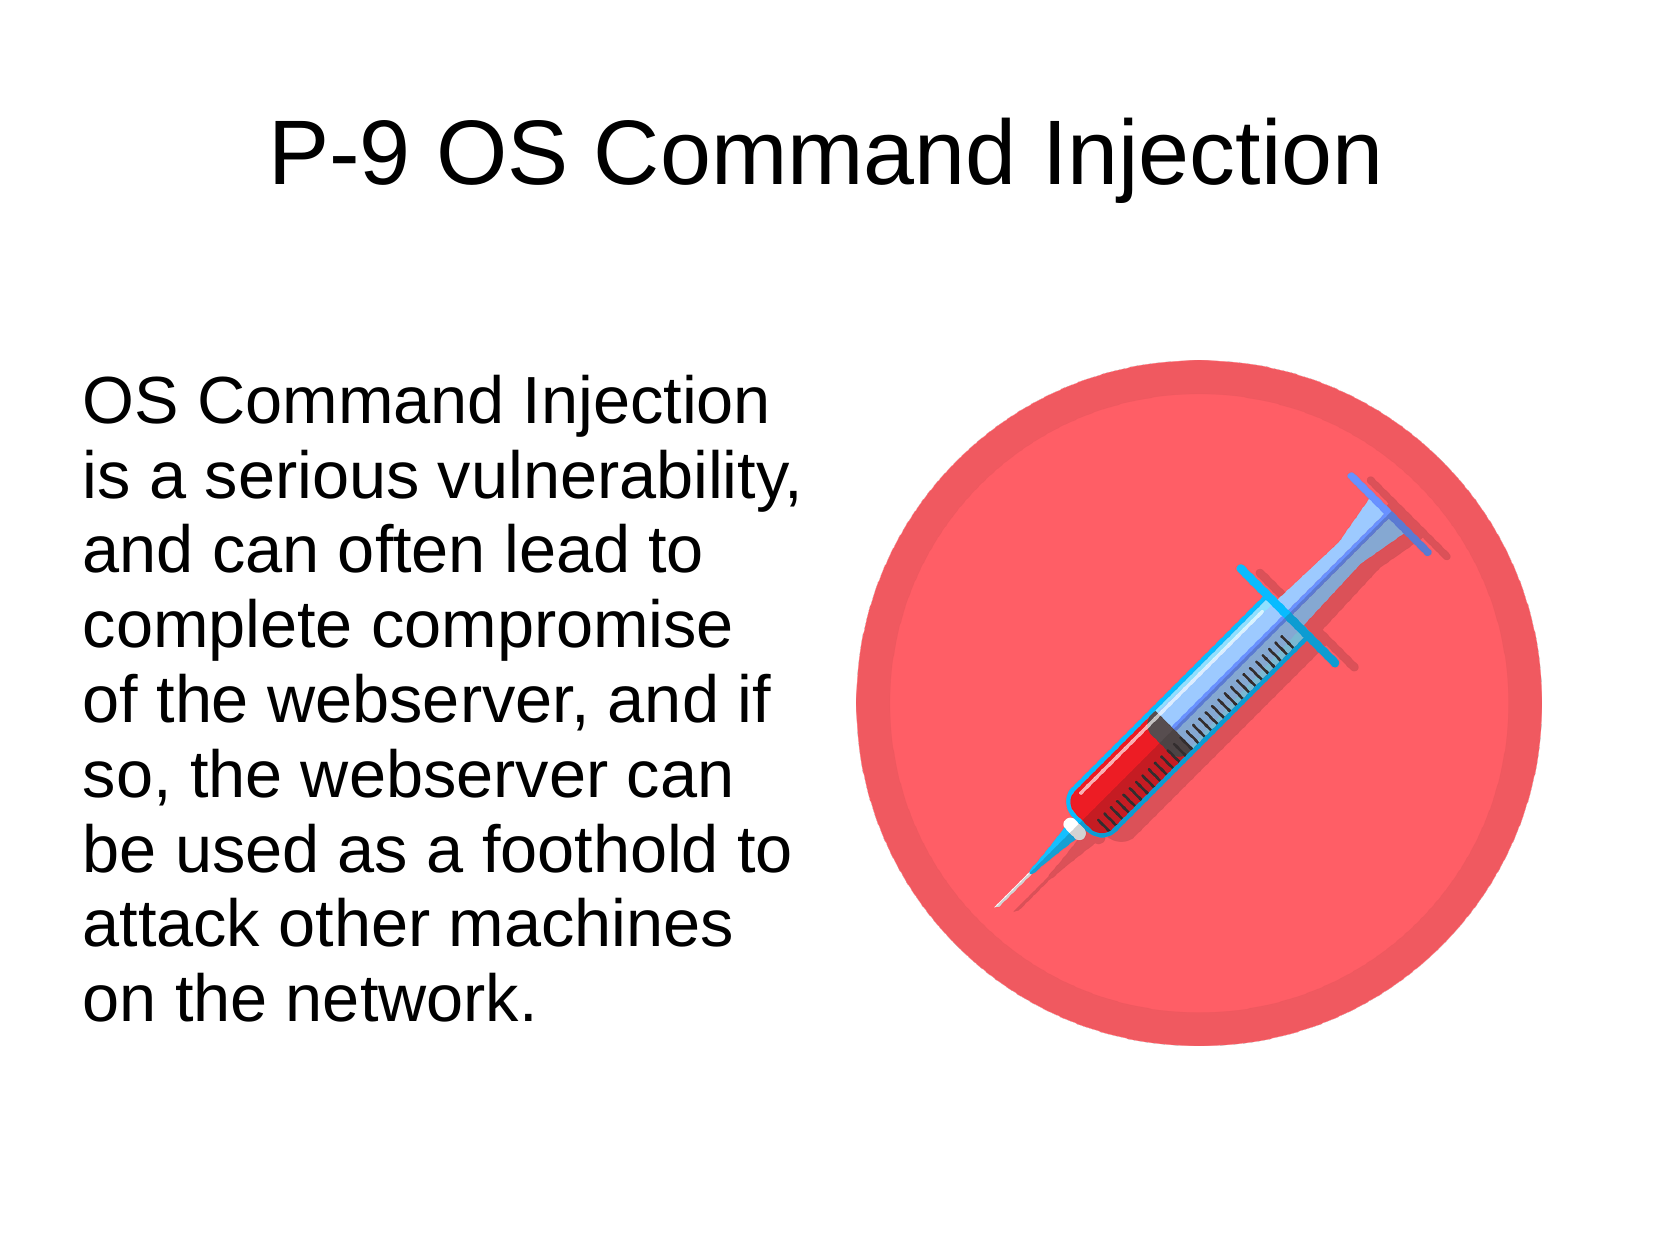

# P-9 OS Command Injection
OS Command Injection
is a serious vulnerability,
and can often lead to
complete compromise
of the webserver, and if
so, the webserver can
be used as a foothold to
attack other machines
on the network.